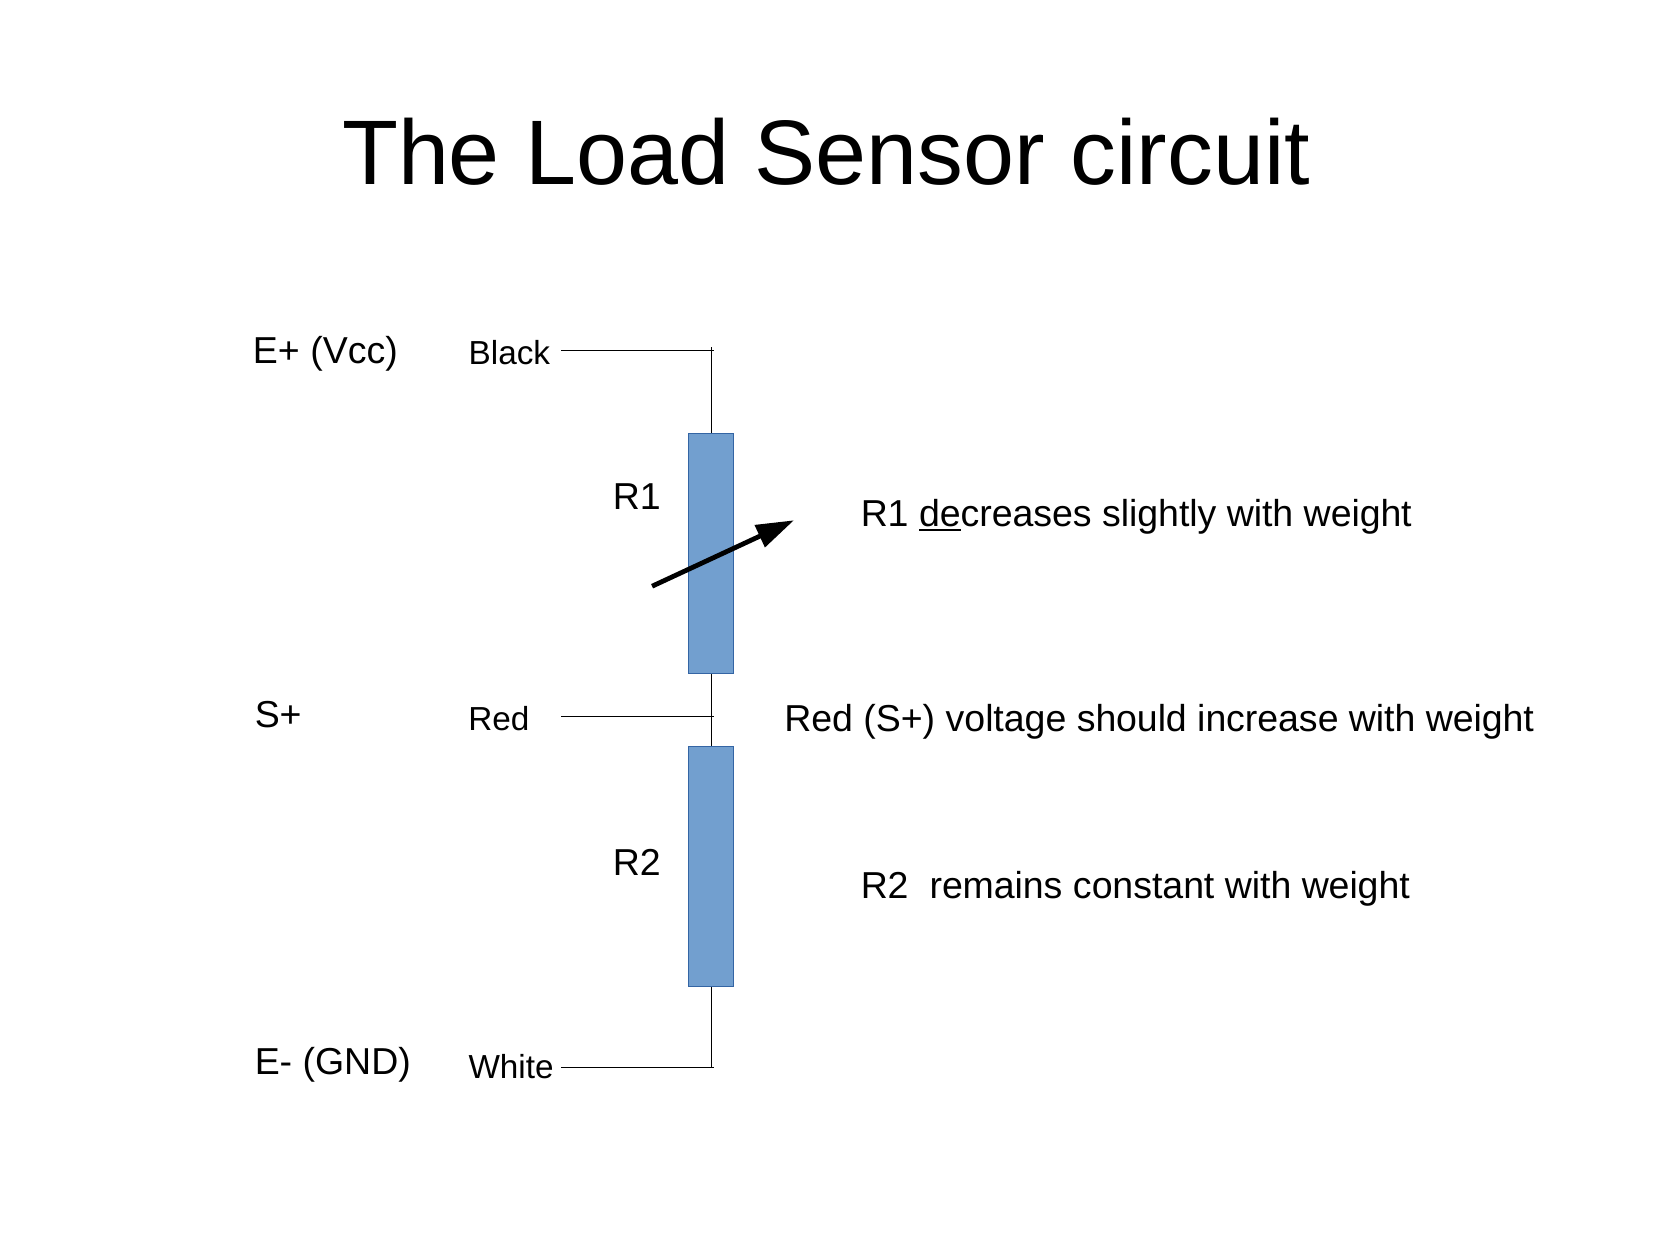

# The Load Sensor circuit
E+ (Vcc)
Black
R1
R1 decreases slightly with weight
S+
Red (S+) voltage should increase with weight
Red
R2
R2 remains constant with weight
E- (GND)
White